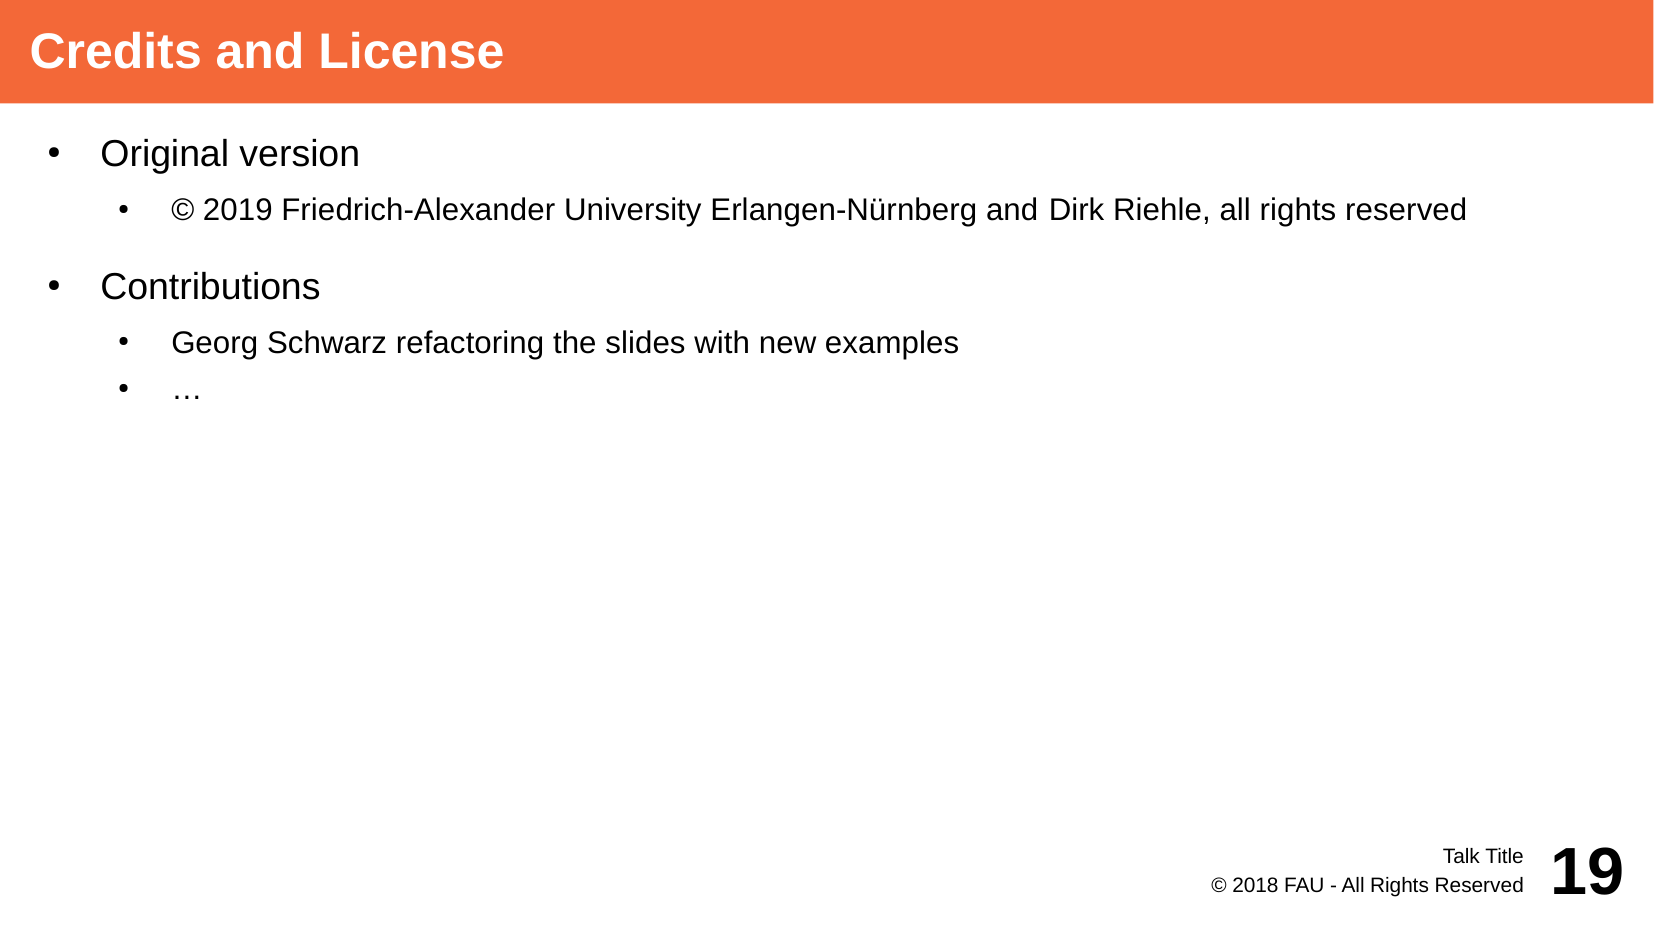

# Credits and License
Original version
© 2019 Friedrich-Alexander University Erlangen-Nürnberg and Dirk Riehle, all rights reserved
Contributions
Georg Schwarz refactoring the slides with new examples
…
Talk Title
19
© 2018 FAU - All Rights Reserved